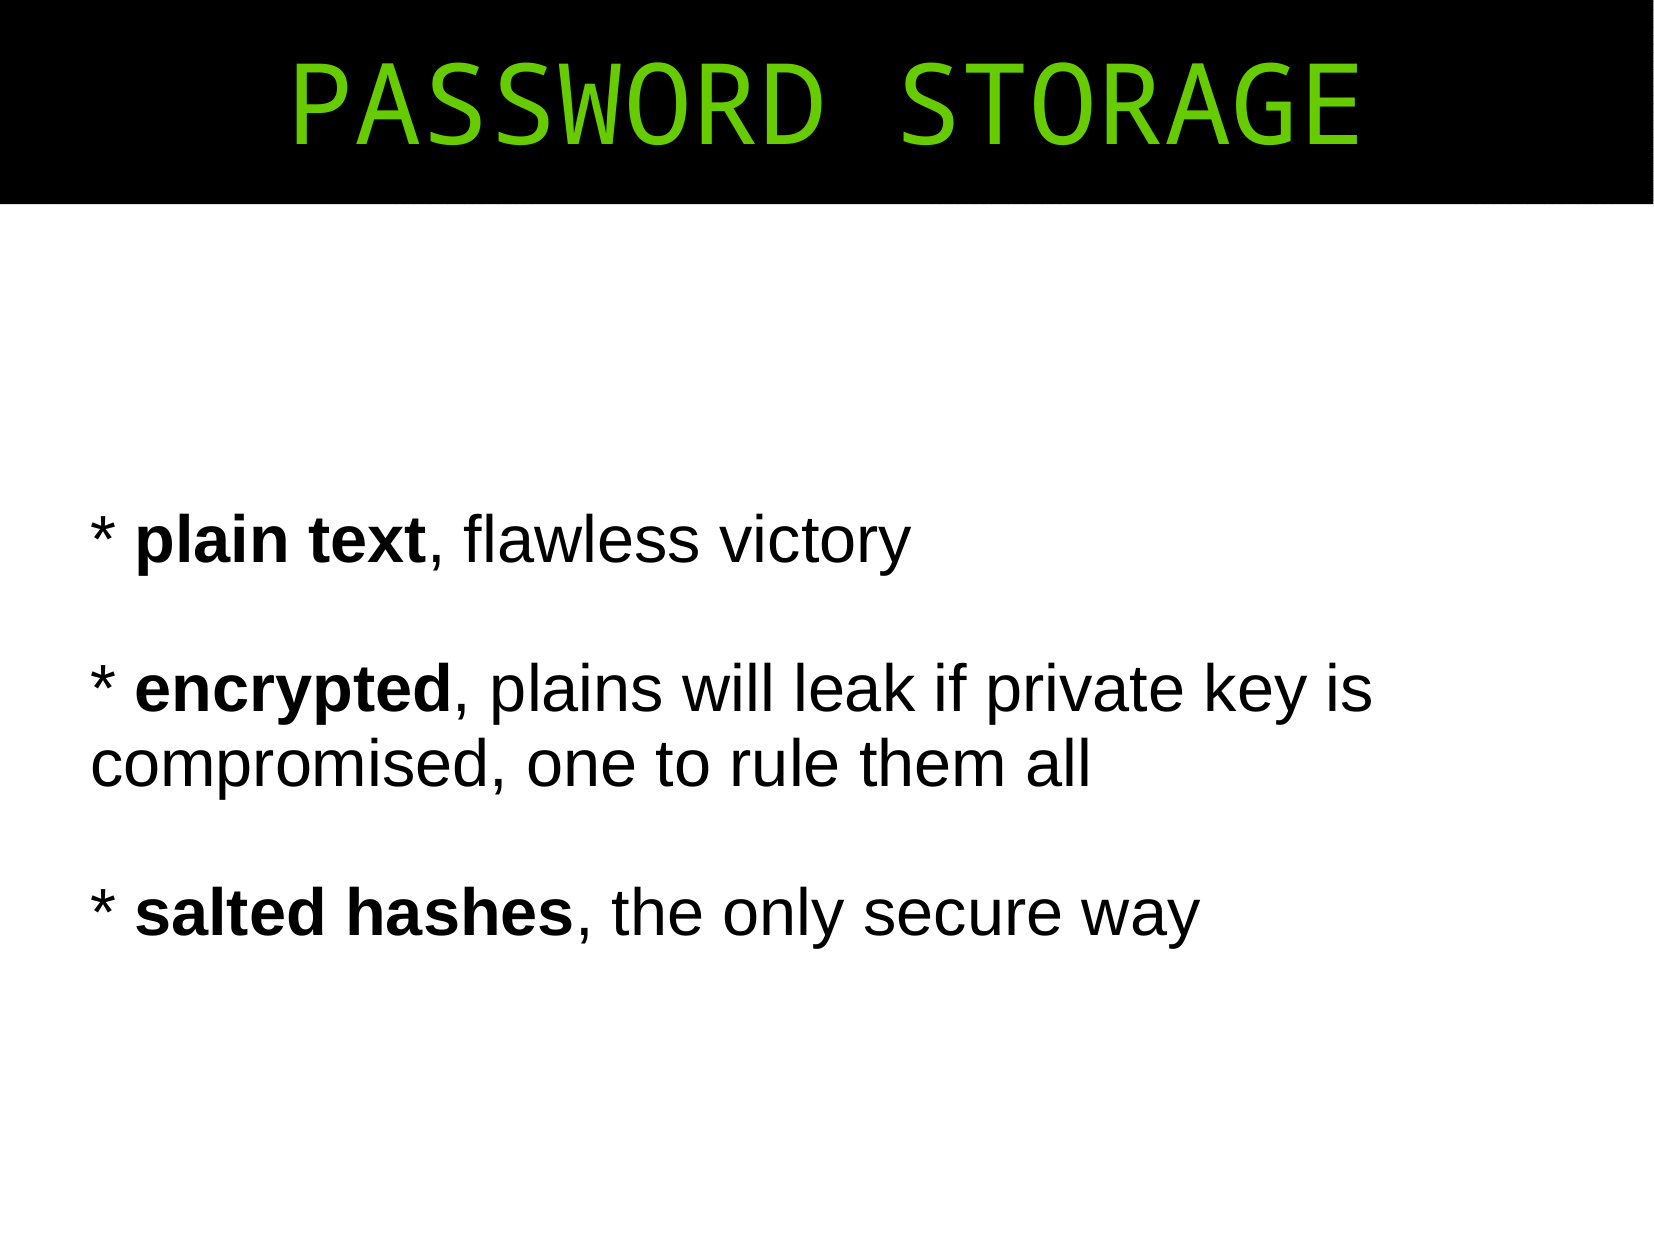

# PASSWORD STORAGE
* plain text, flawless victory
* encrypted, plains will leak if private key is compromised, one to rule them all
* salted hashes, the only secure way